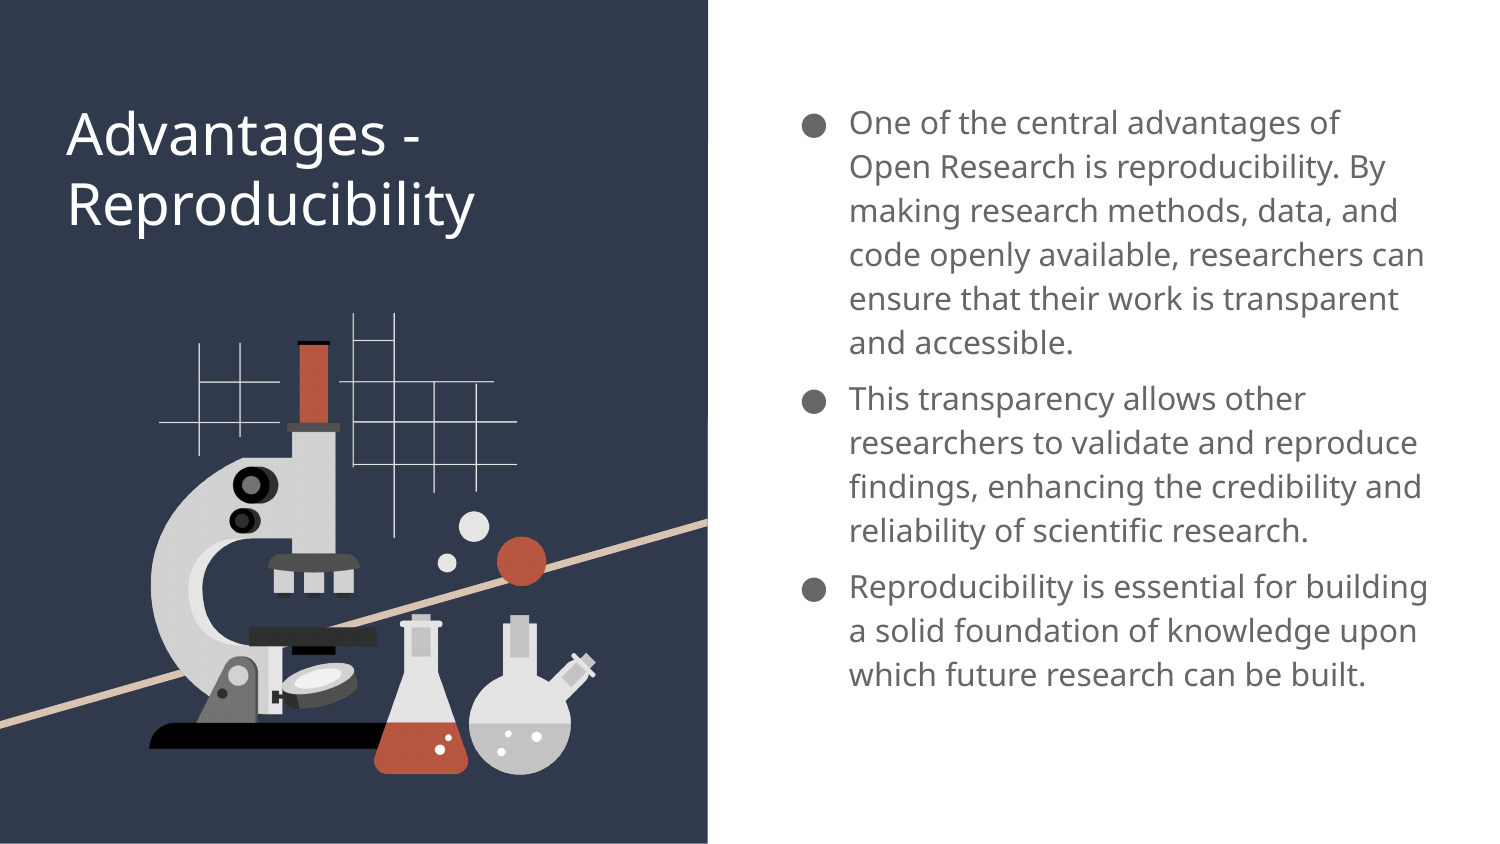

# Advantages - Reproducibility
One of the central advantages of Open Research is reproducibility. By making research methods, data, and code openly available, researchers can ensure that their work is transparent and accessible.
This transparency allows other researchers to validate and reproduce findings, enhancing the credibility and reliability of scientific research.
Reproducibility is essential for building a solid foundation of knowledge upon which future research can be built.